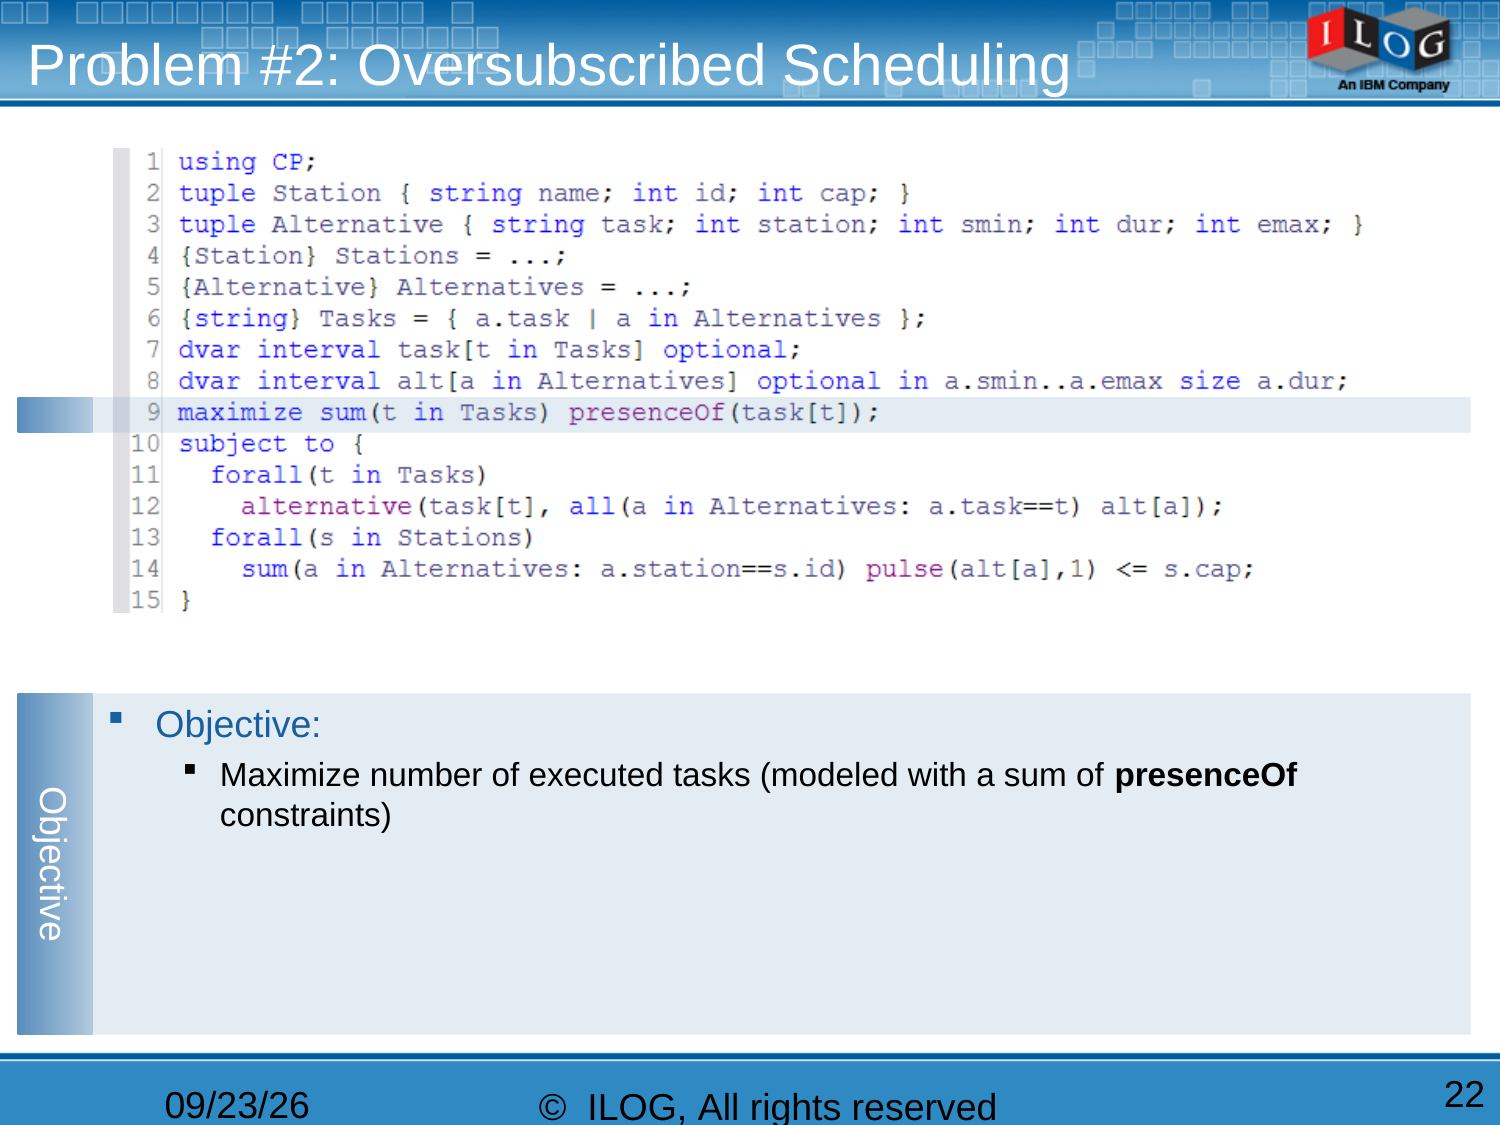

# Problem #2: Oversubscribed Scheduling
Objective:
Maximize number of executed tasks (modeled with a sum of presenceOf constraints)
Objective
22
© ILOG, All rights reserved